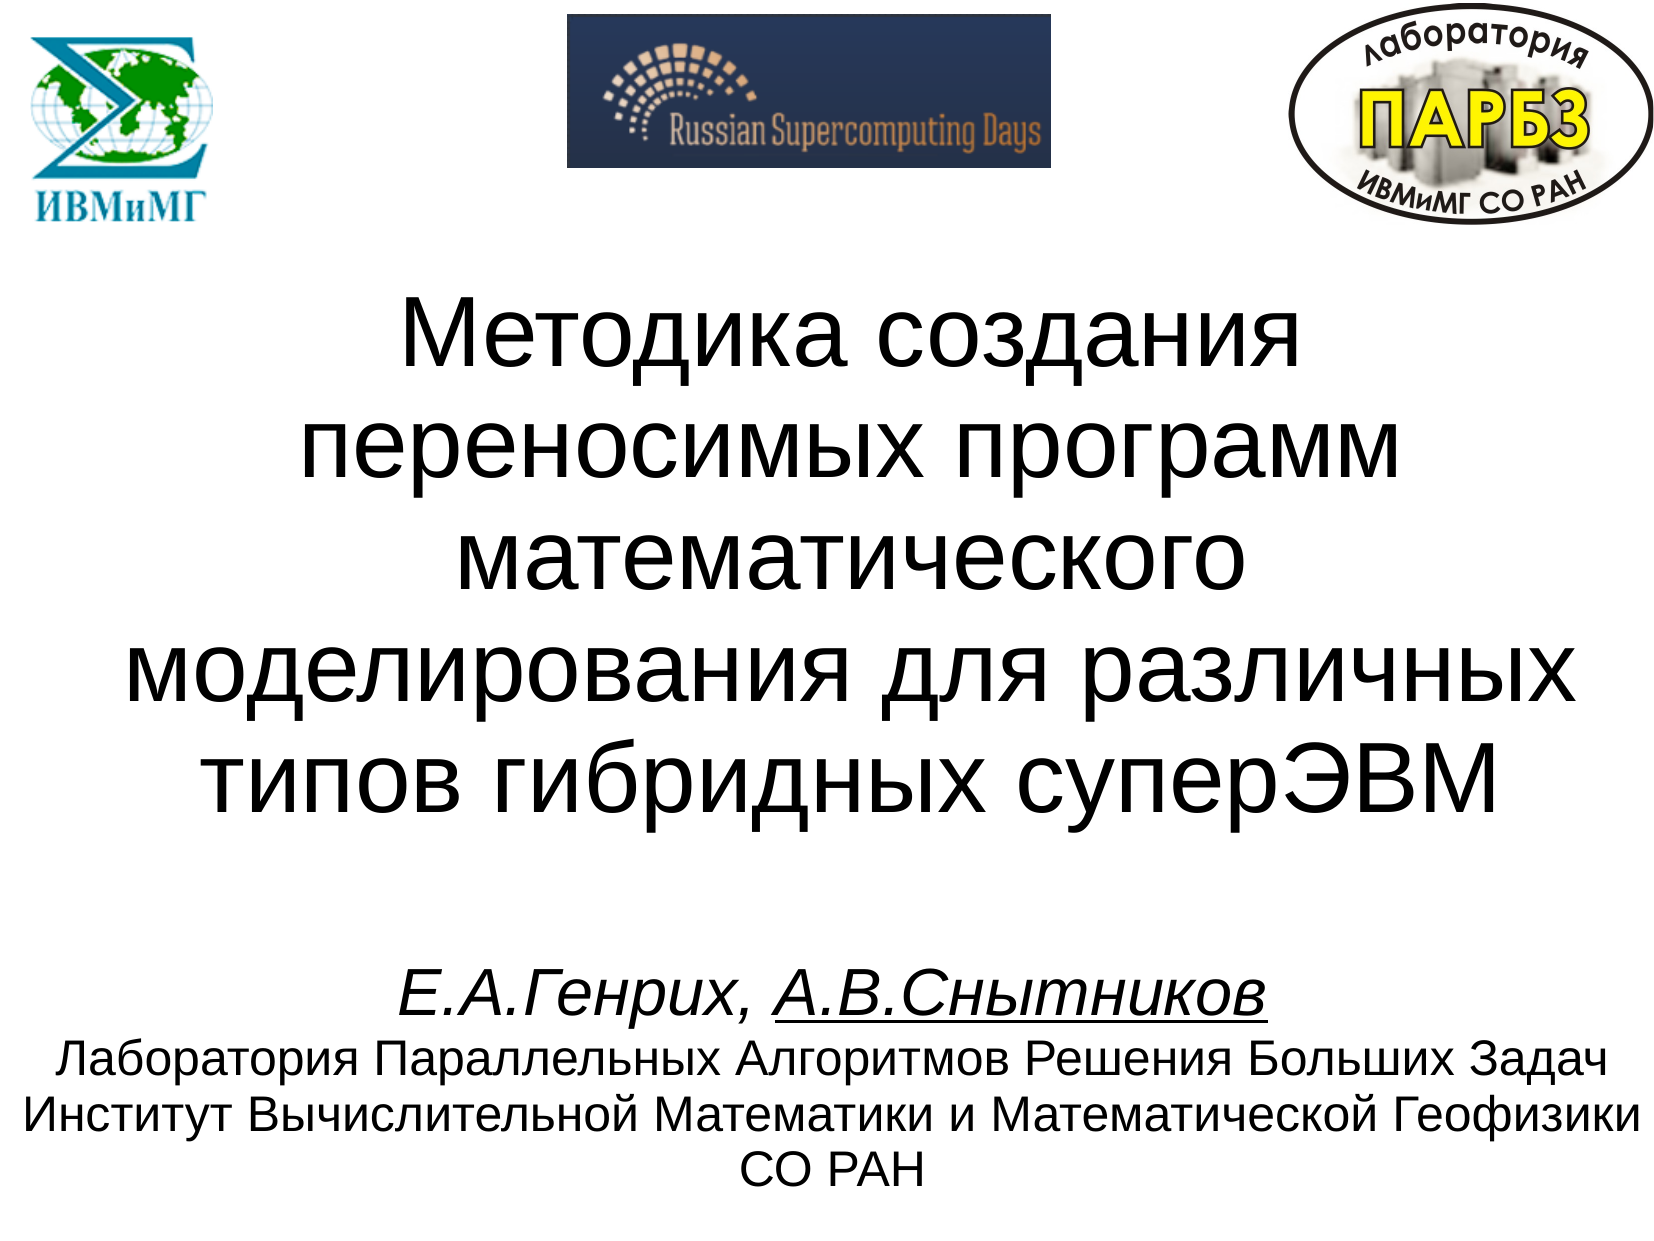

#
Методика создания переносимых программ математического моделирования для различных типов гибридных суперЭВМ
Е.А.Генрих, А.В.Снытников
Лаборатория Параллельных Алгоритмов Решения Больших Задач
Институт Вычислительной Математики и Математической Геофизики СО РАН